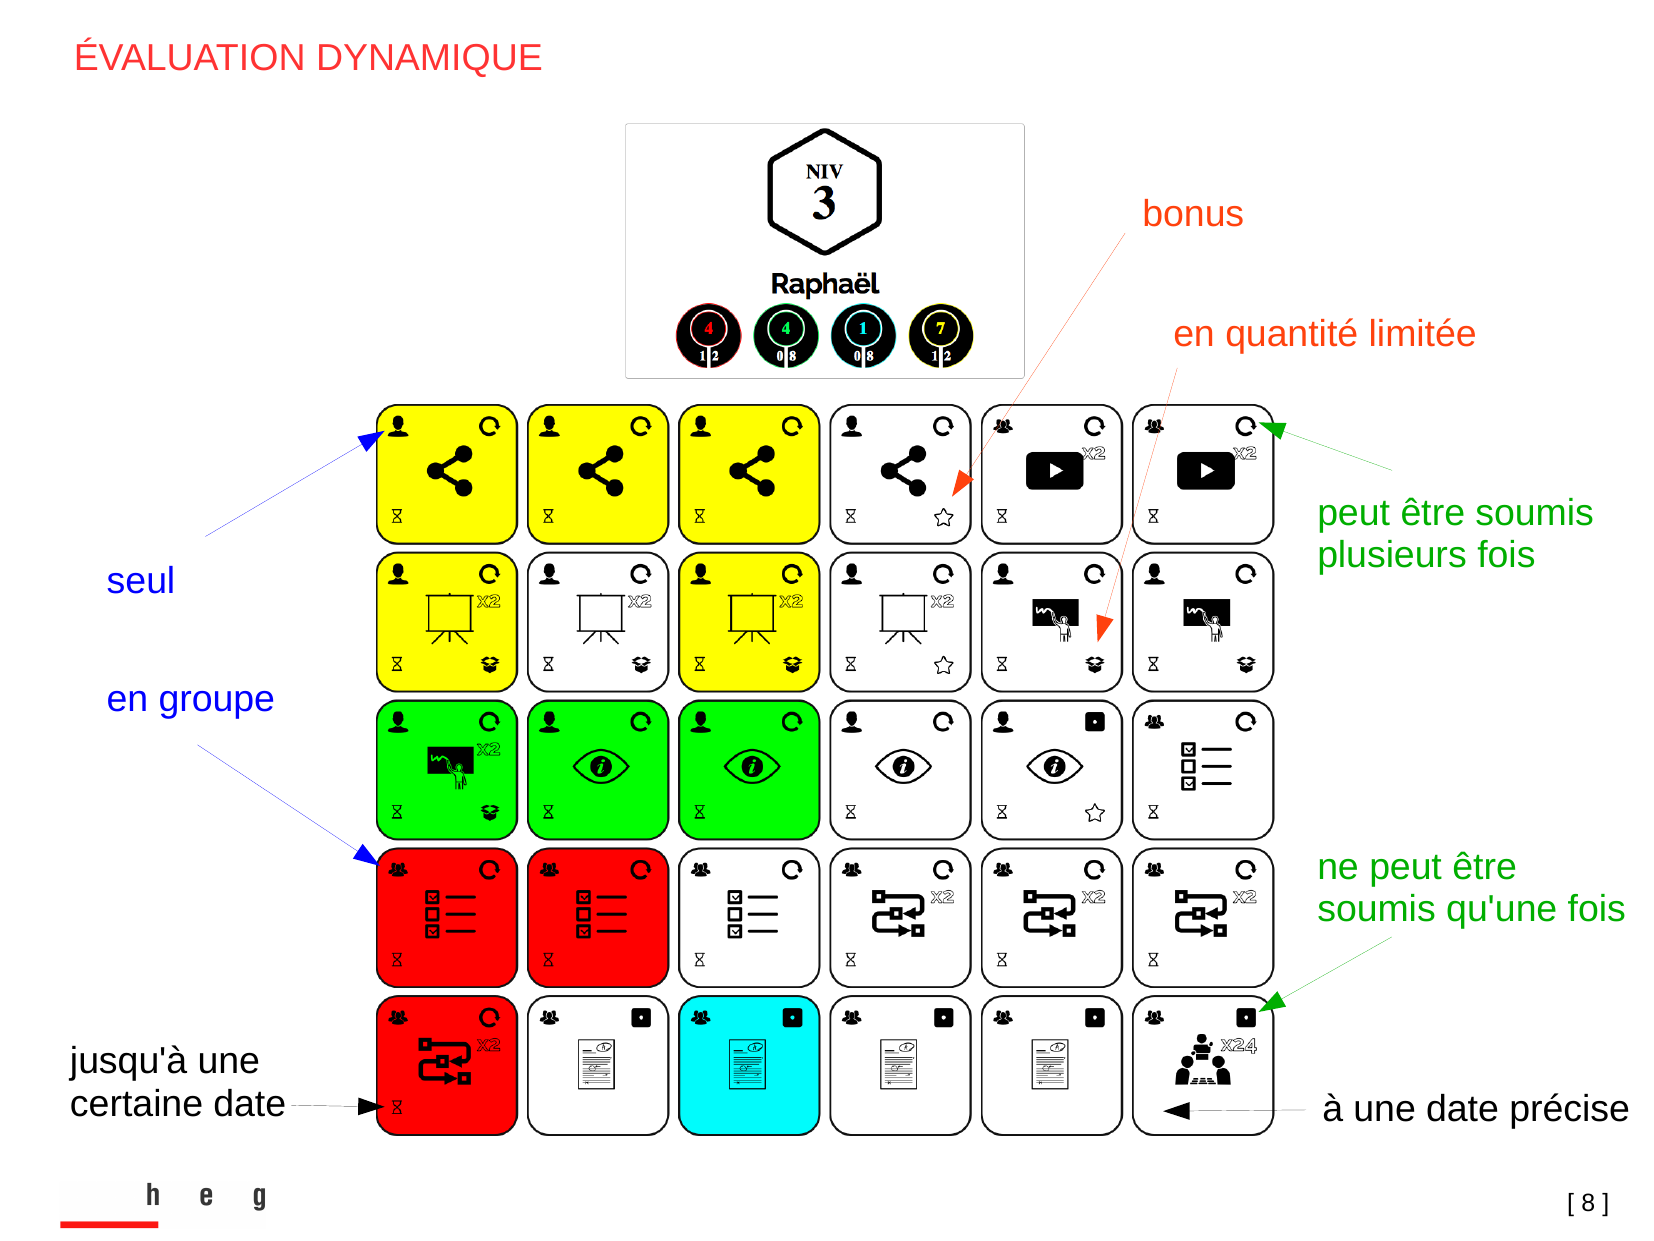

ÉVALUATION DYNAMIQUE
bonus
en quantité limitée
peut être soumis plusieurs fois
seul
en groupe
ne peut être soumis qu'une fois
jusqu'à une certaine date
à une date précise